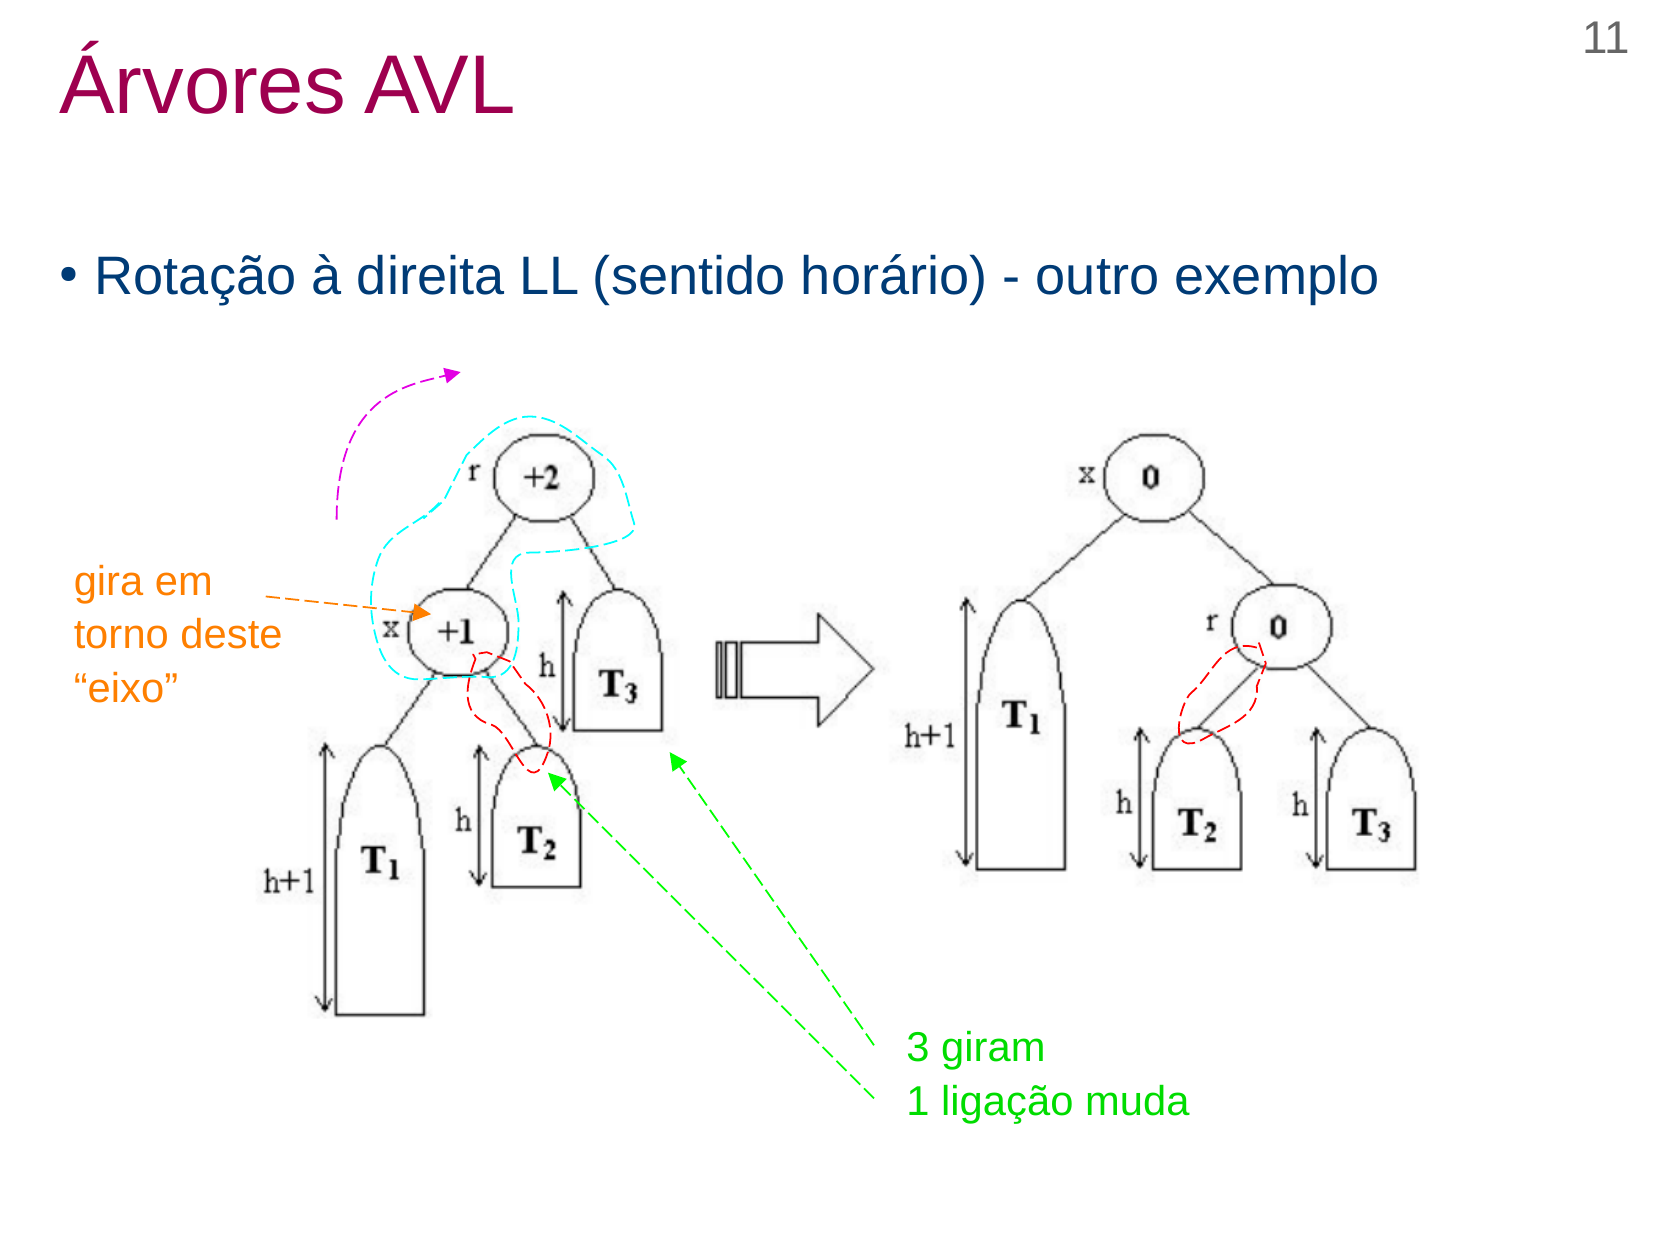

11
# Árvores AVL
Rotação à direita LL (sentido horário) - outro exemplo
gira em torno deste “eixo”
3 giram
1 ligação muda